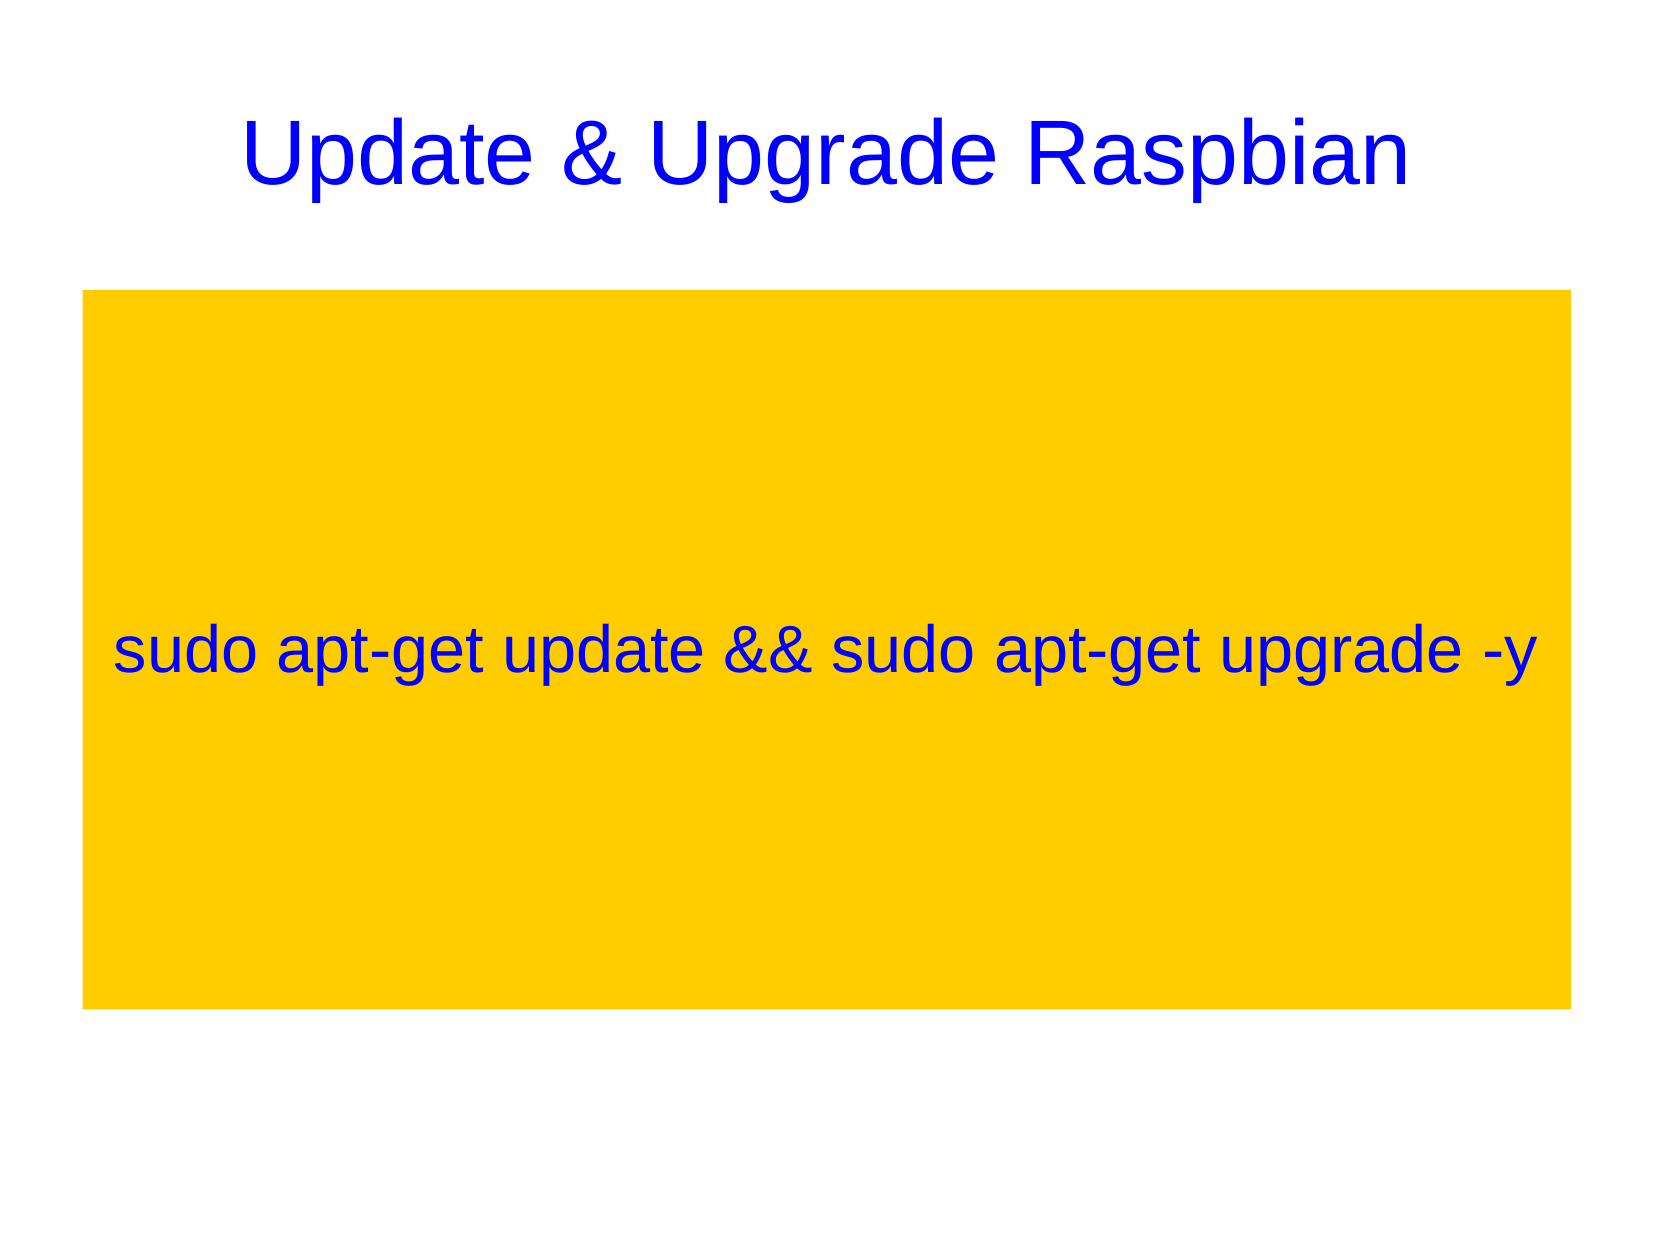

# Update & Upgrade Raspbian
sudo apt-get update && sudo apt-get upgrade -y